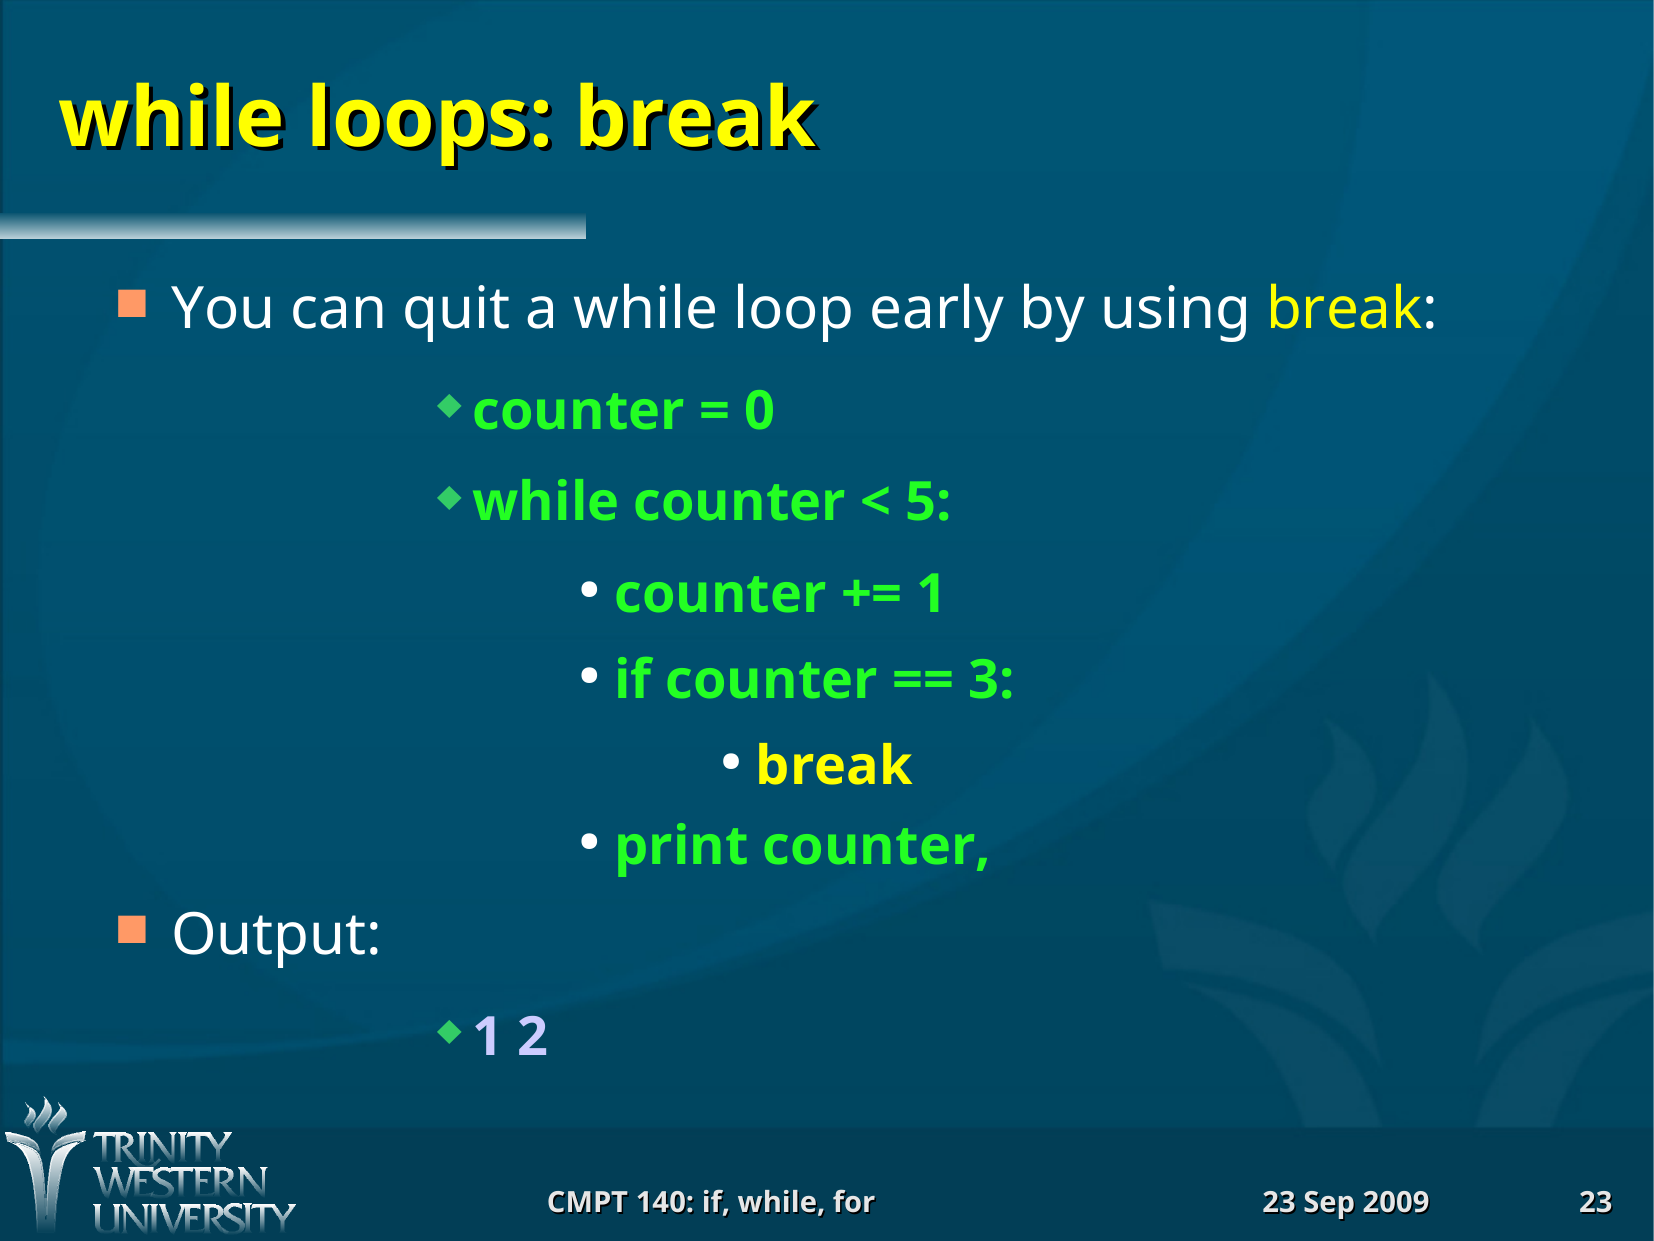

# while loops: break
You can quit a while loop early by using break:
counter = 0
while counter < 5:
counter += 1
if counter == 3:
break
print counter,
Output:
1 2
CMPT 140: if, while, for
23 Sep 2009
23